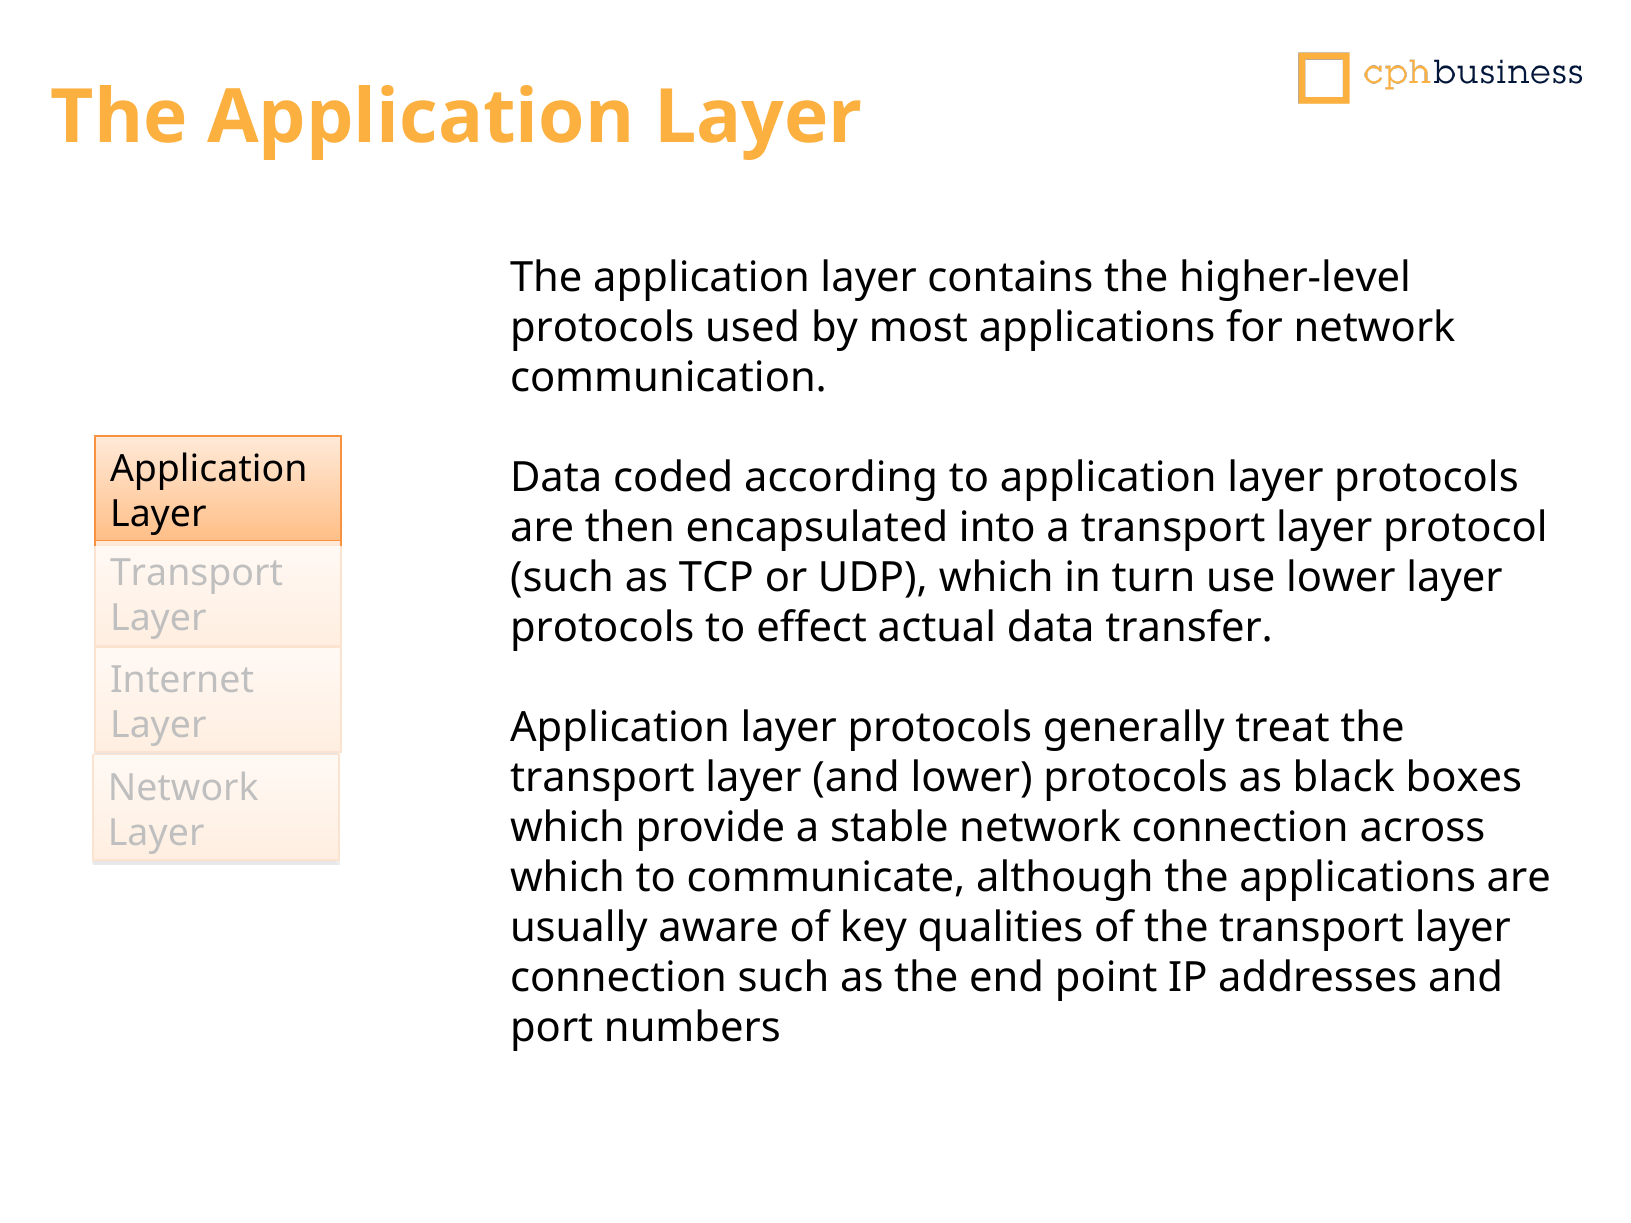

The Application Layer
The application layer contains the higher-level protocols used by most applications for network communication.
Data coded according to application layer protocols are then encapsulated into a transport layer protocol (such as TCP or UDP), which in turn use lower layer protocols to effect actual data transfer.
Application layer protocols generally treat the transport layer (and lower) protocols as black boxes which provide a stable network connection across which to communicate, although the applications are usually aware of key qualities of the transport layer connection such as the end point IP addresses and port numbers
Application Layer
Transport
Layer
Internet
Layer
Network Layer